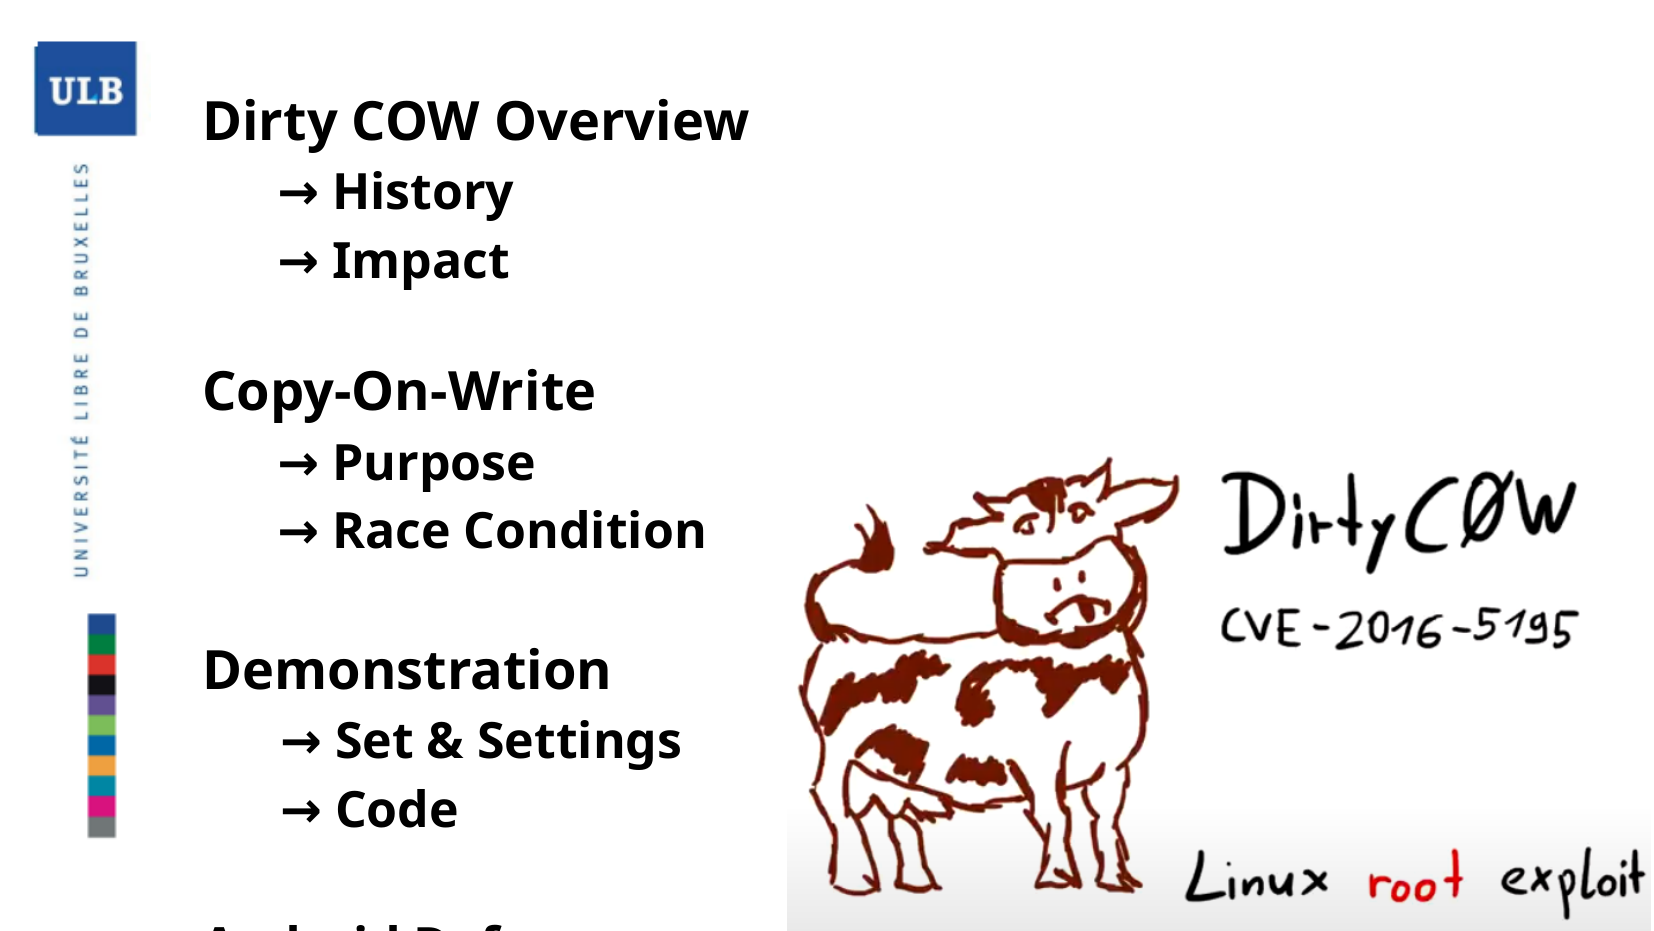

Dirty COW Overview
	→ History
	→ Impact
Copy-On-Write
	→ Purpose
	→ Race Condition
Demonstration
 → Set & Settings
 → Code
Android Defenses